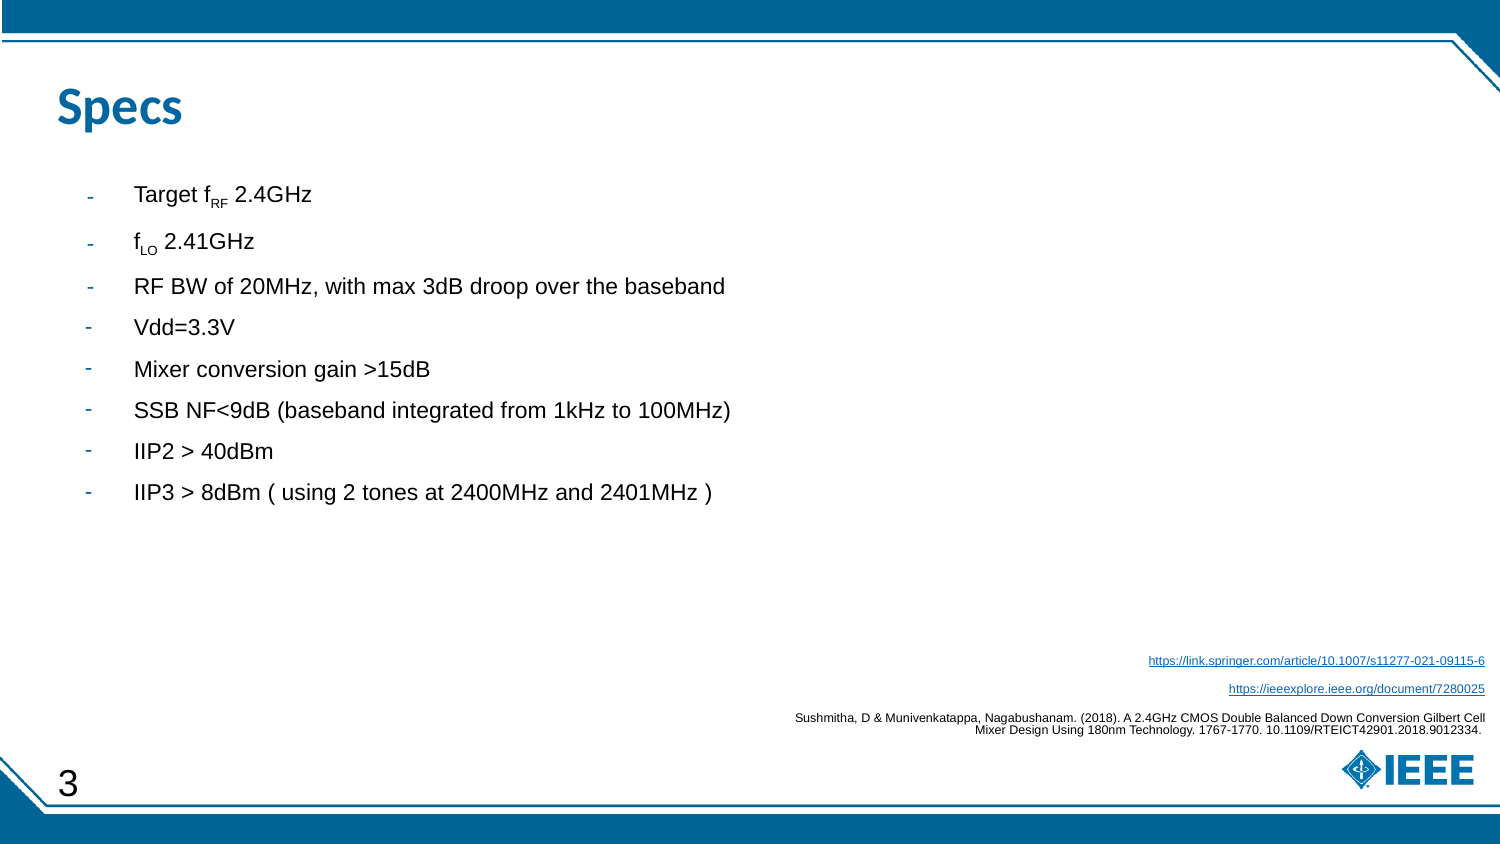

# Specs
Target fRF 2.4GHz
fLO 2.41GHz
RF BW of 20MHz, with max 3dB droop over the baseband
Vdd=3.3V
Mixer conversion gain >15dB
SSB NF<9dB (baseband integrated from 1kHz to 100MHz)
IIP2 > 40dBm
IIP3 > 8dBm ( using 2 tones at 2400MHz and 2401MHz )
https://link.springer.com/article/10.1007/s11277-021-09115-6
https://ieeexplore.ieee.org/document/7280025
Sushmitha, D & Munivenkatappa, Nagabushanam. (2018). A 2.4GHz CMOS Double Balanced Down Conversion Gilbert Cell Mixer Design Using 180nm Technology. 1767-1770. 10.1109/RTEICT42901.2018.9012334.